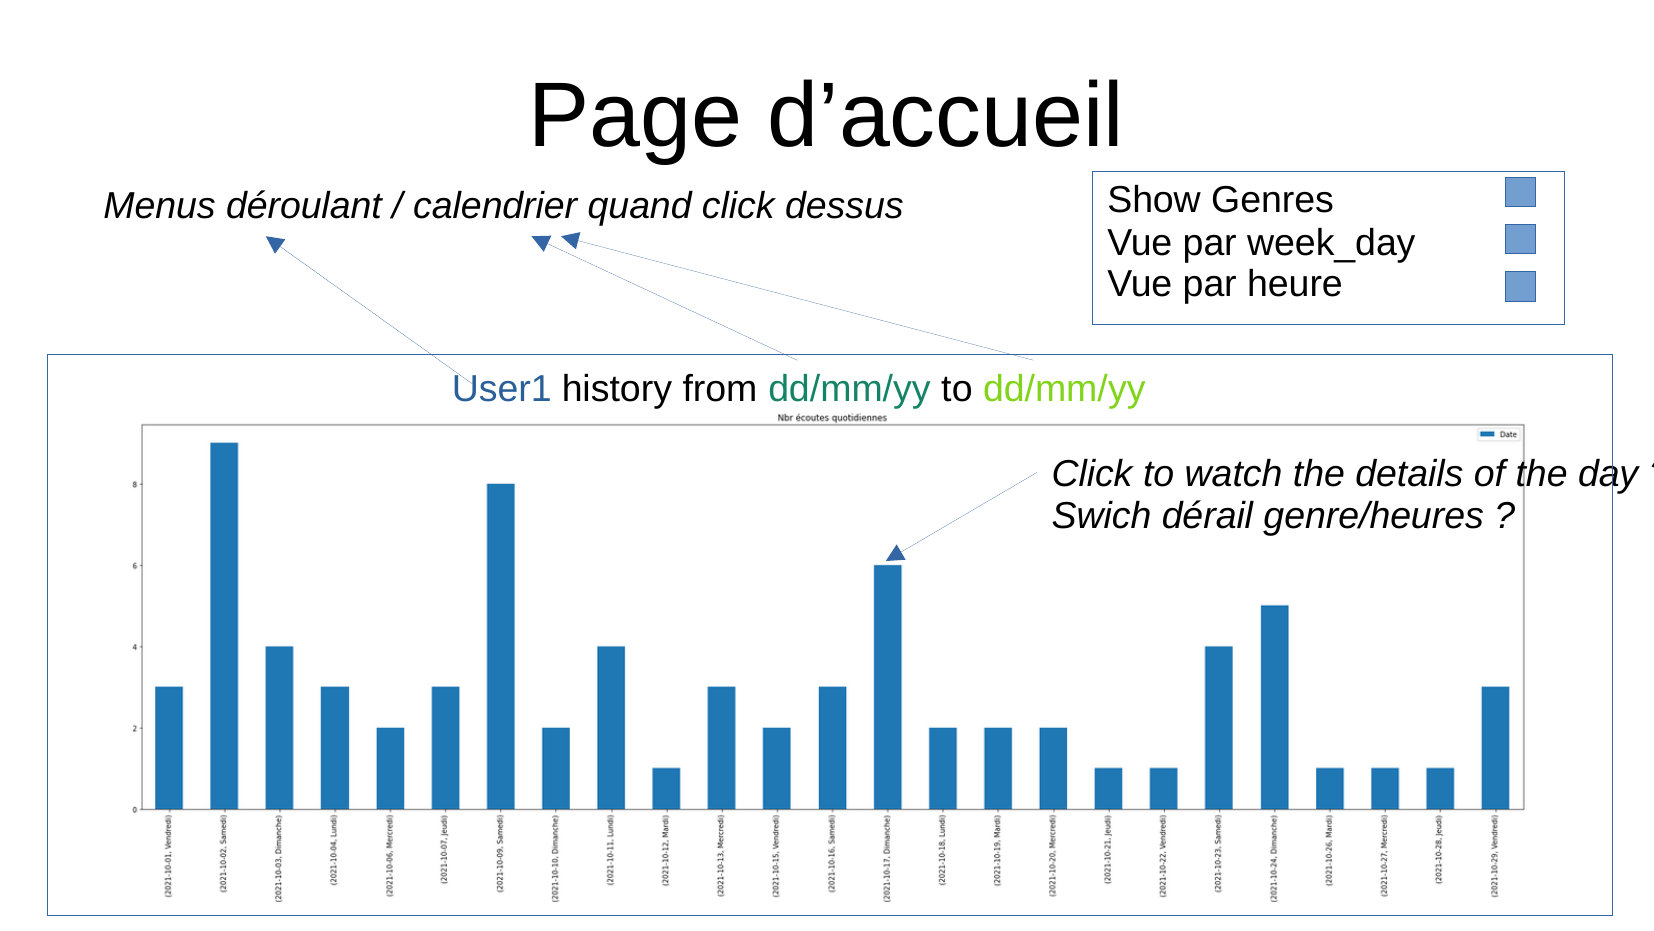

# Page d’accueil
Show Genres
Vue par week_day
Vue par heure
Menus déroulant / calendrier quand click dessus
User1 history from dd/mm/yy to dd/mm/yy
Click to watch the details of the day ?
Swich dérail genre/heures ?